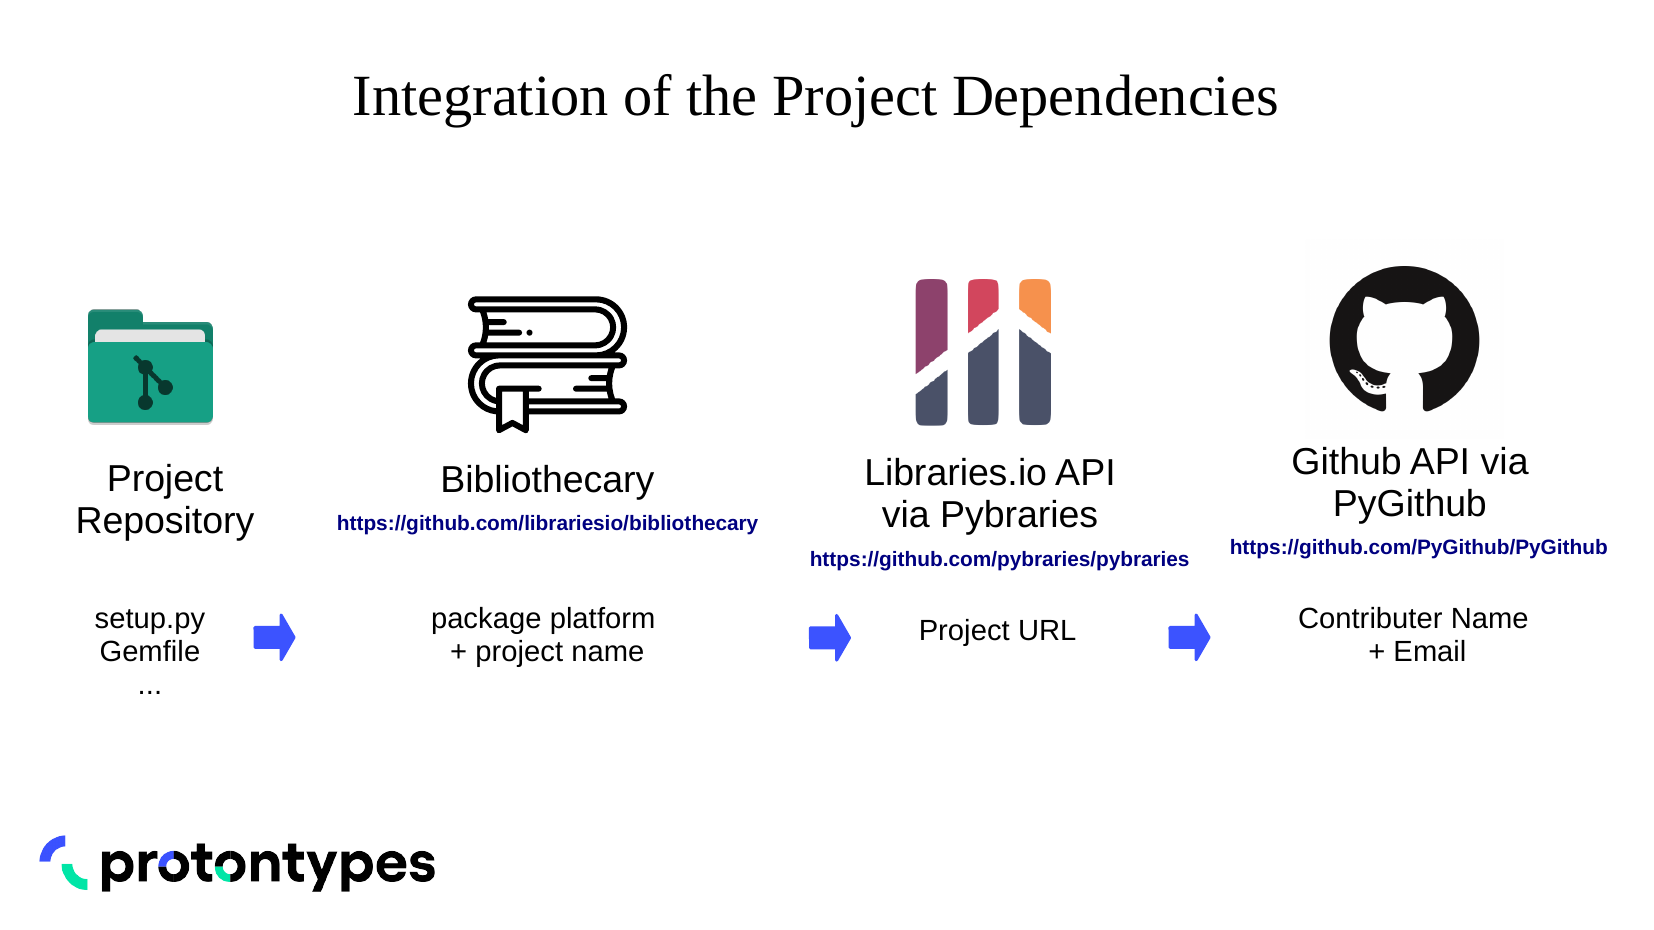

Integration of the Project Dependencies
Github API via PyGithub
https://github.com/PyGithub/PyGithub
Contributer Name
+ Email
Libraries.io API via Pybraries
https://github.com/pybraries/pybraries
Project URL
setup.py
Gemfile
...
Bibliothecary
https://github.com/librariesio/bibliothecary
package platform
+ project name
Project Repository